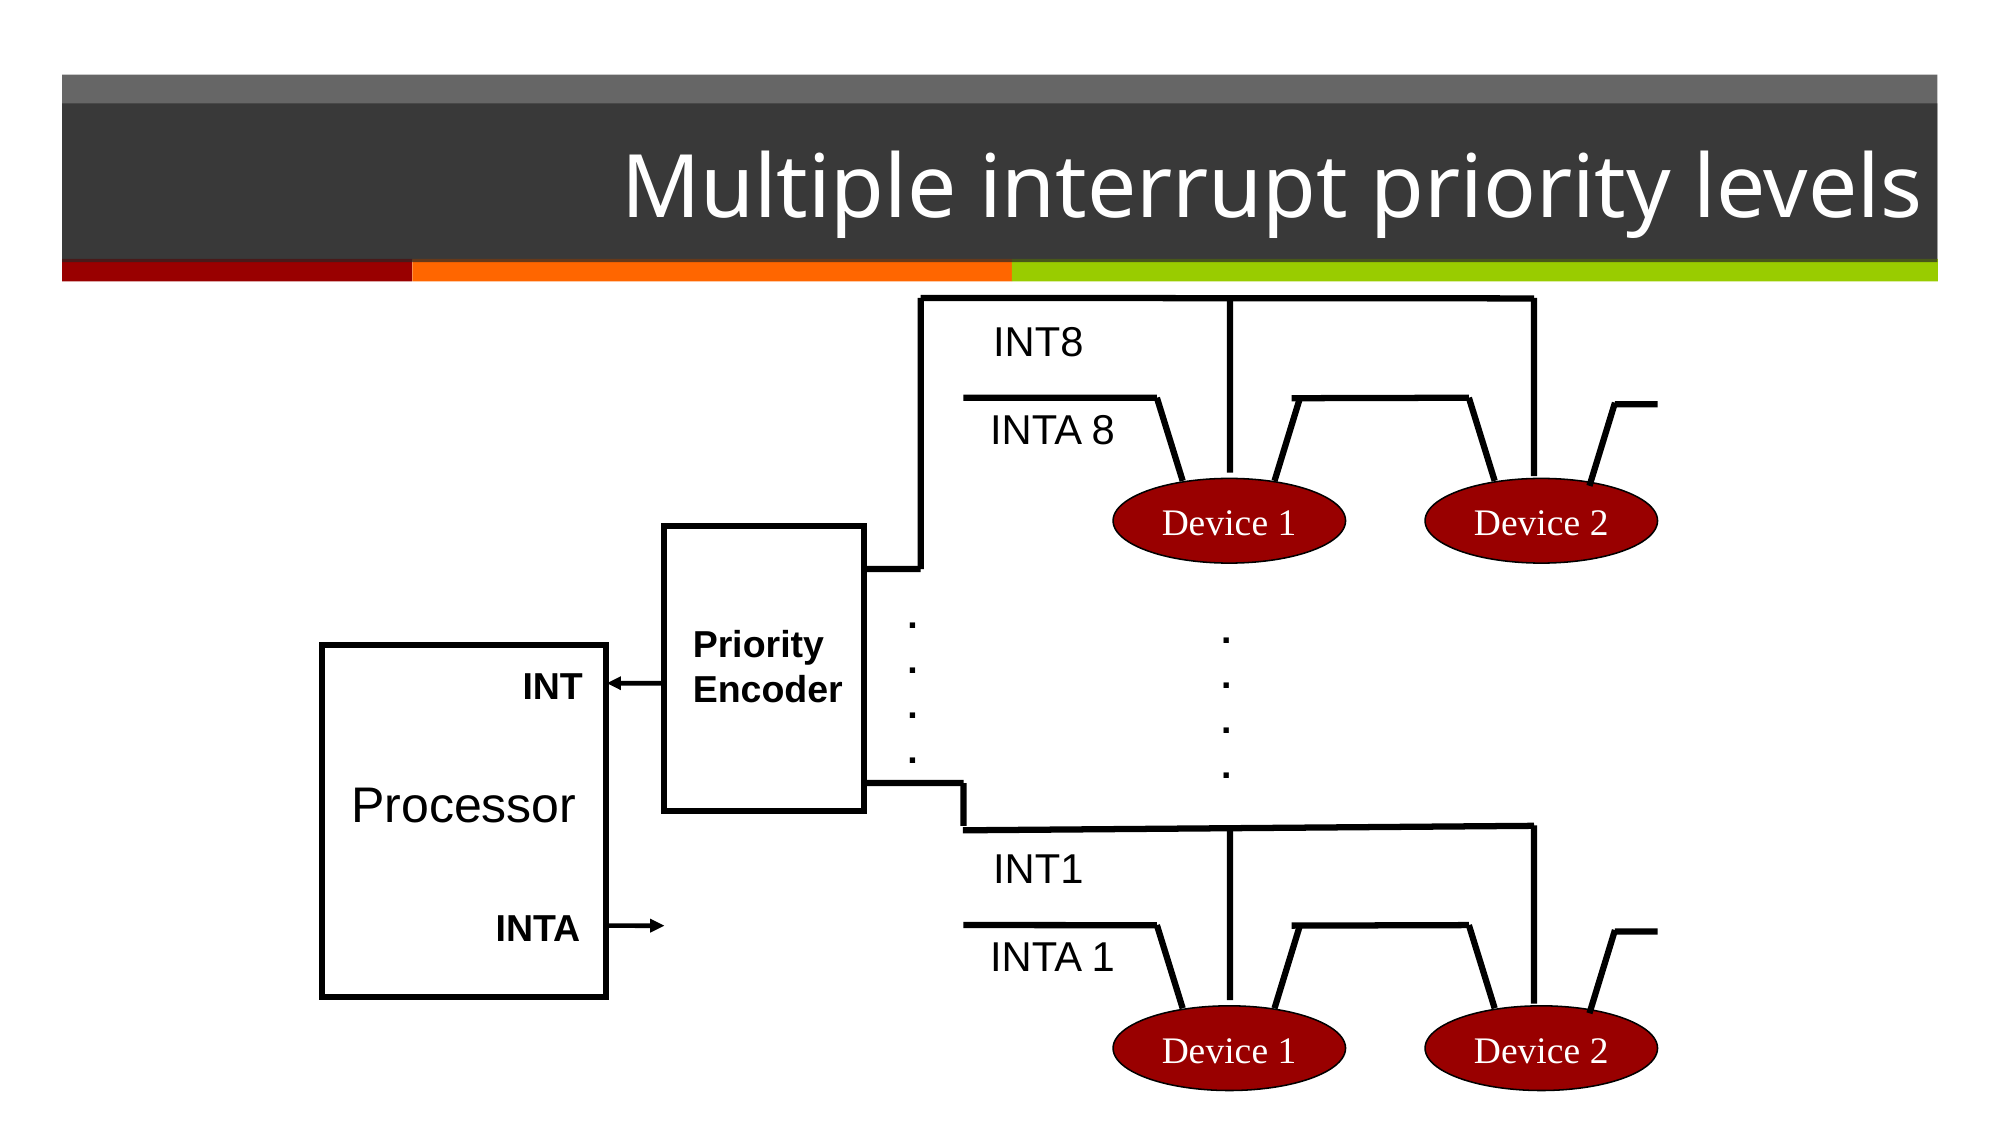

# Multiple interrupt priority levels
INT8
INTA 8
Device 1
Device 2
.
.
.
.
.
.
.
.
Priority
Encoder
Processor
INT
INT1
INTA
INTA 1
Device 1
Device 2